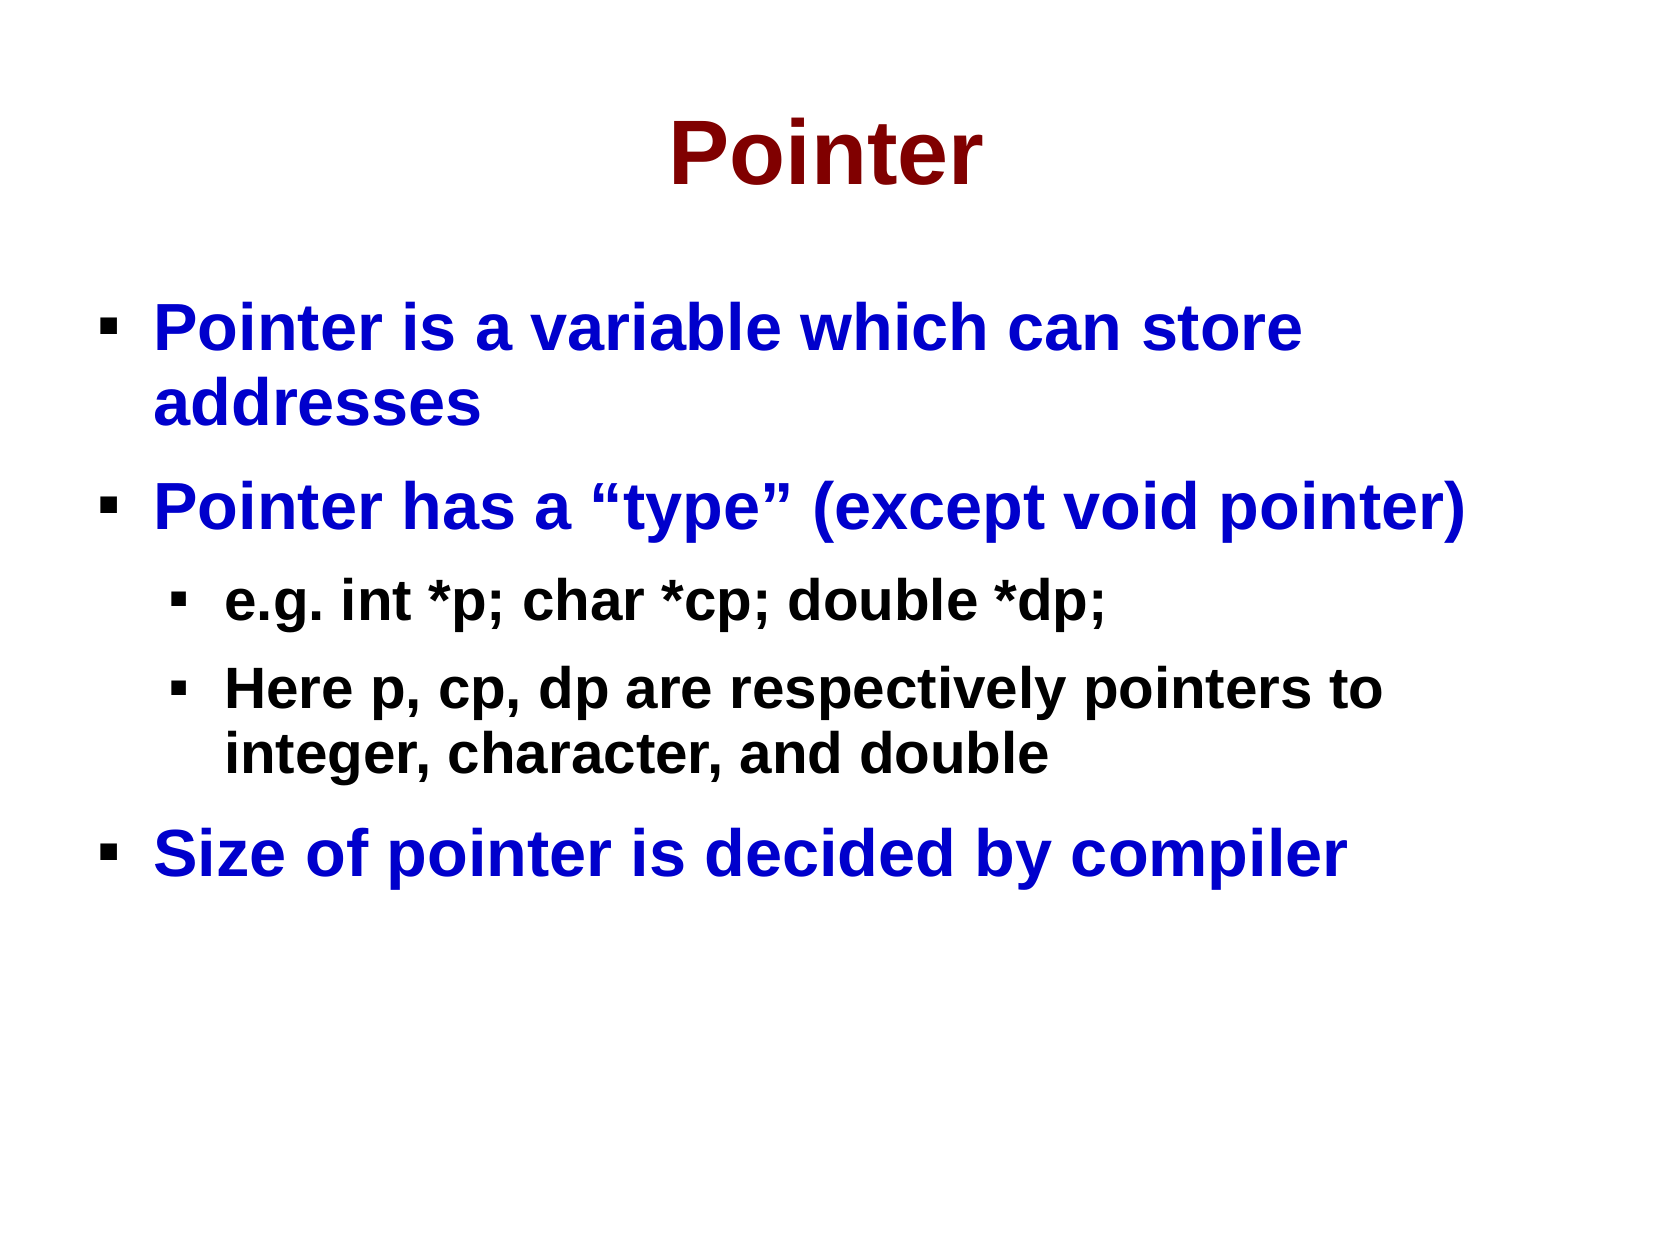

# Pointer
Pointer is a variable which can store addresses
Pointer has a “type” (except void pointer)
e.g. int *p; char *cp; double *dp;
Here p, cp, dp are respectively pointers to integer, character, and double
Size of pointer is decided by compiler